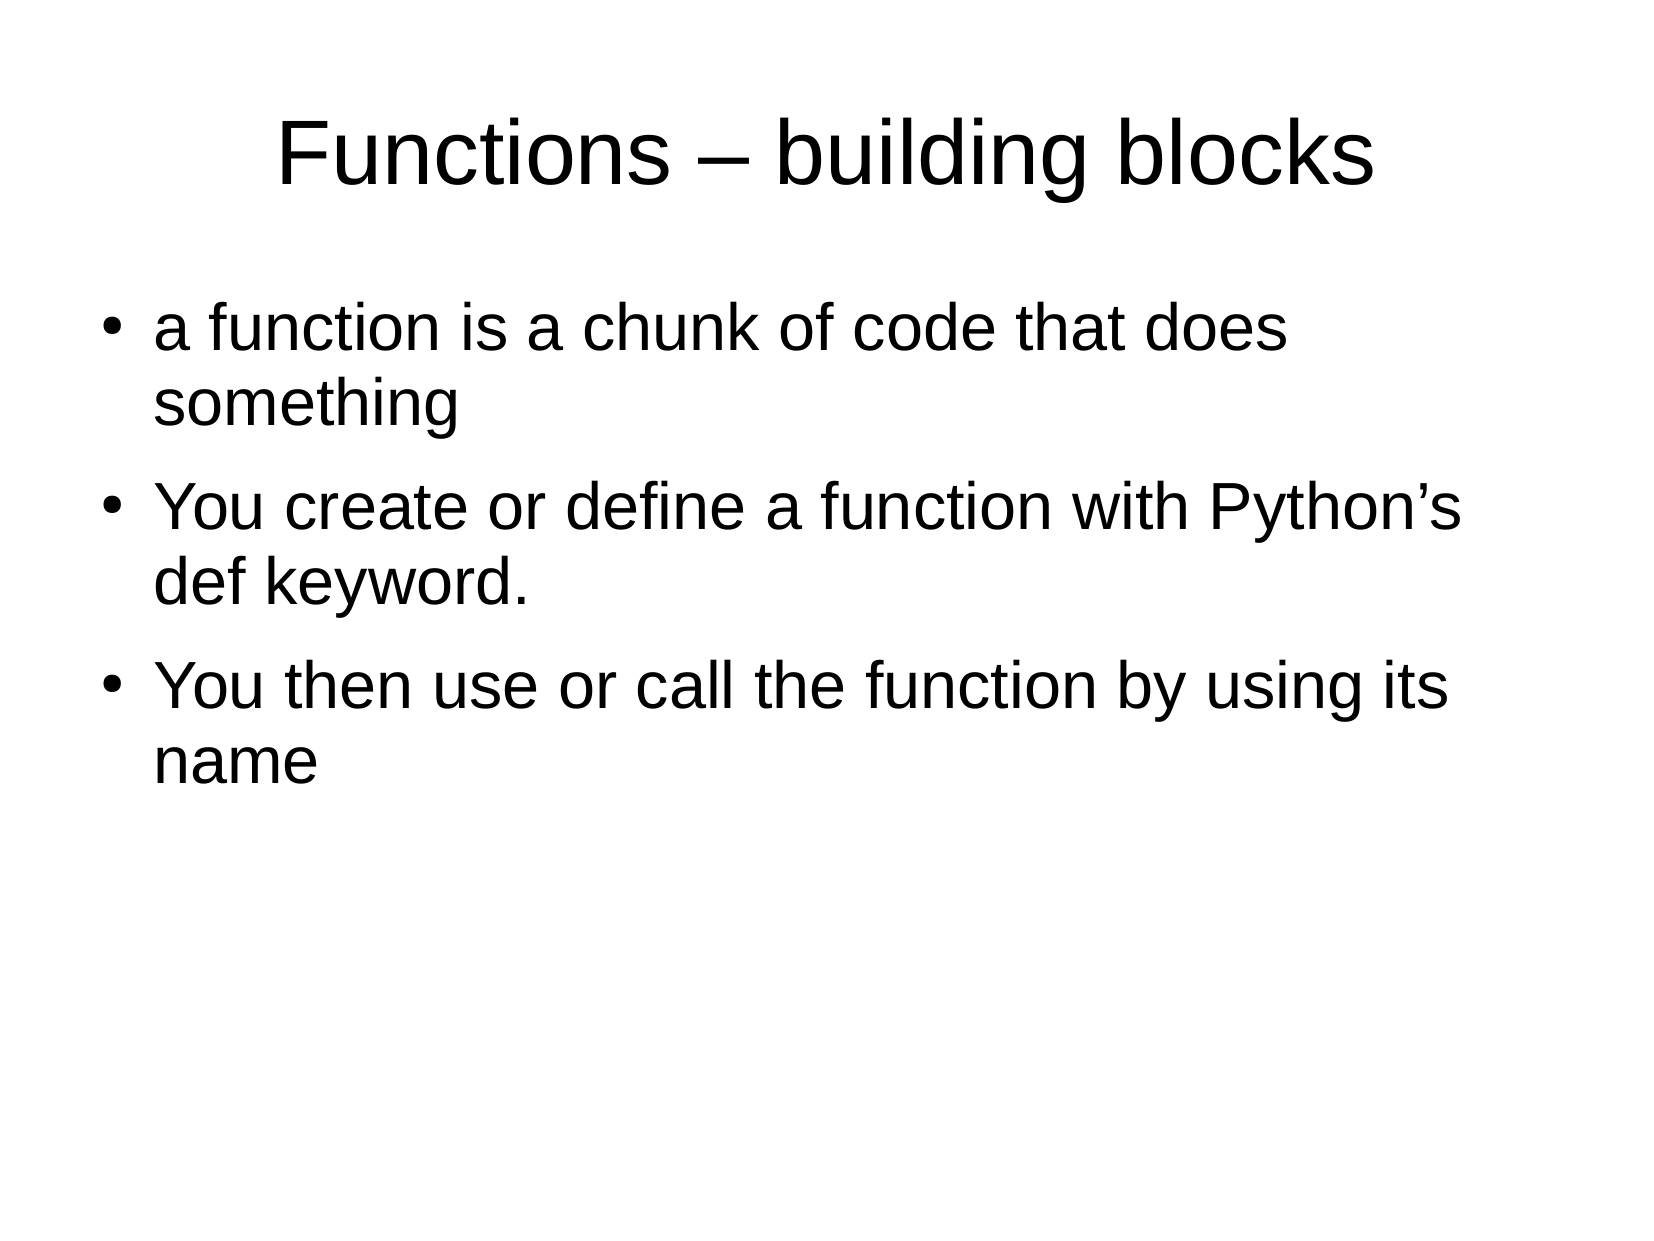

# Functions – building blocks
a function is a chunk of code that does something
You create or define a function with Python’s def keyword.
You then use or call the function by using its name